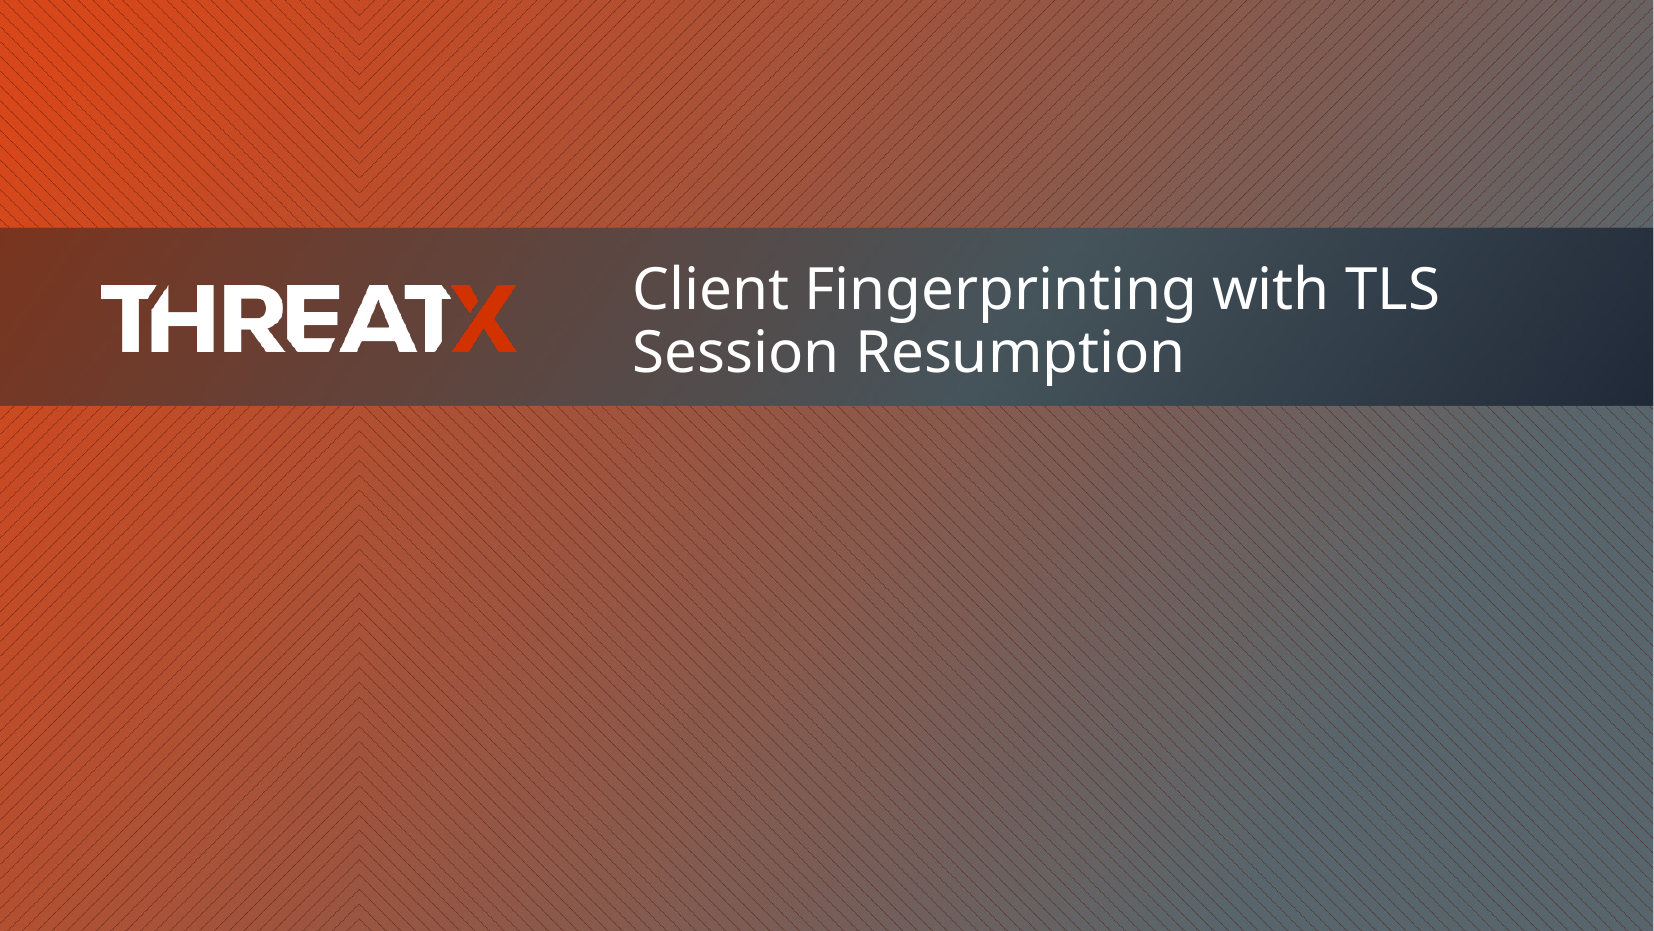

# Client Fingerprinting with TLS Session Resumption